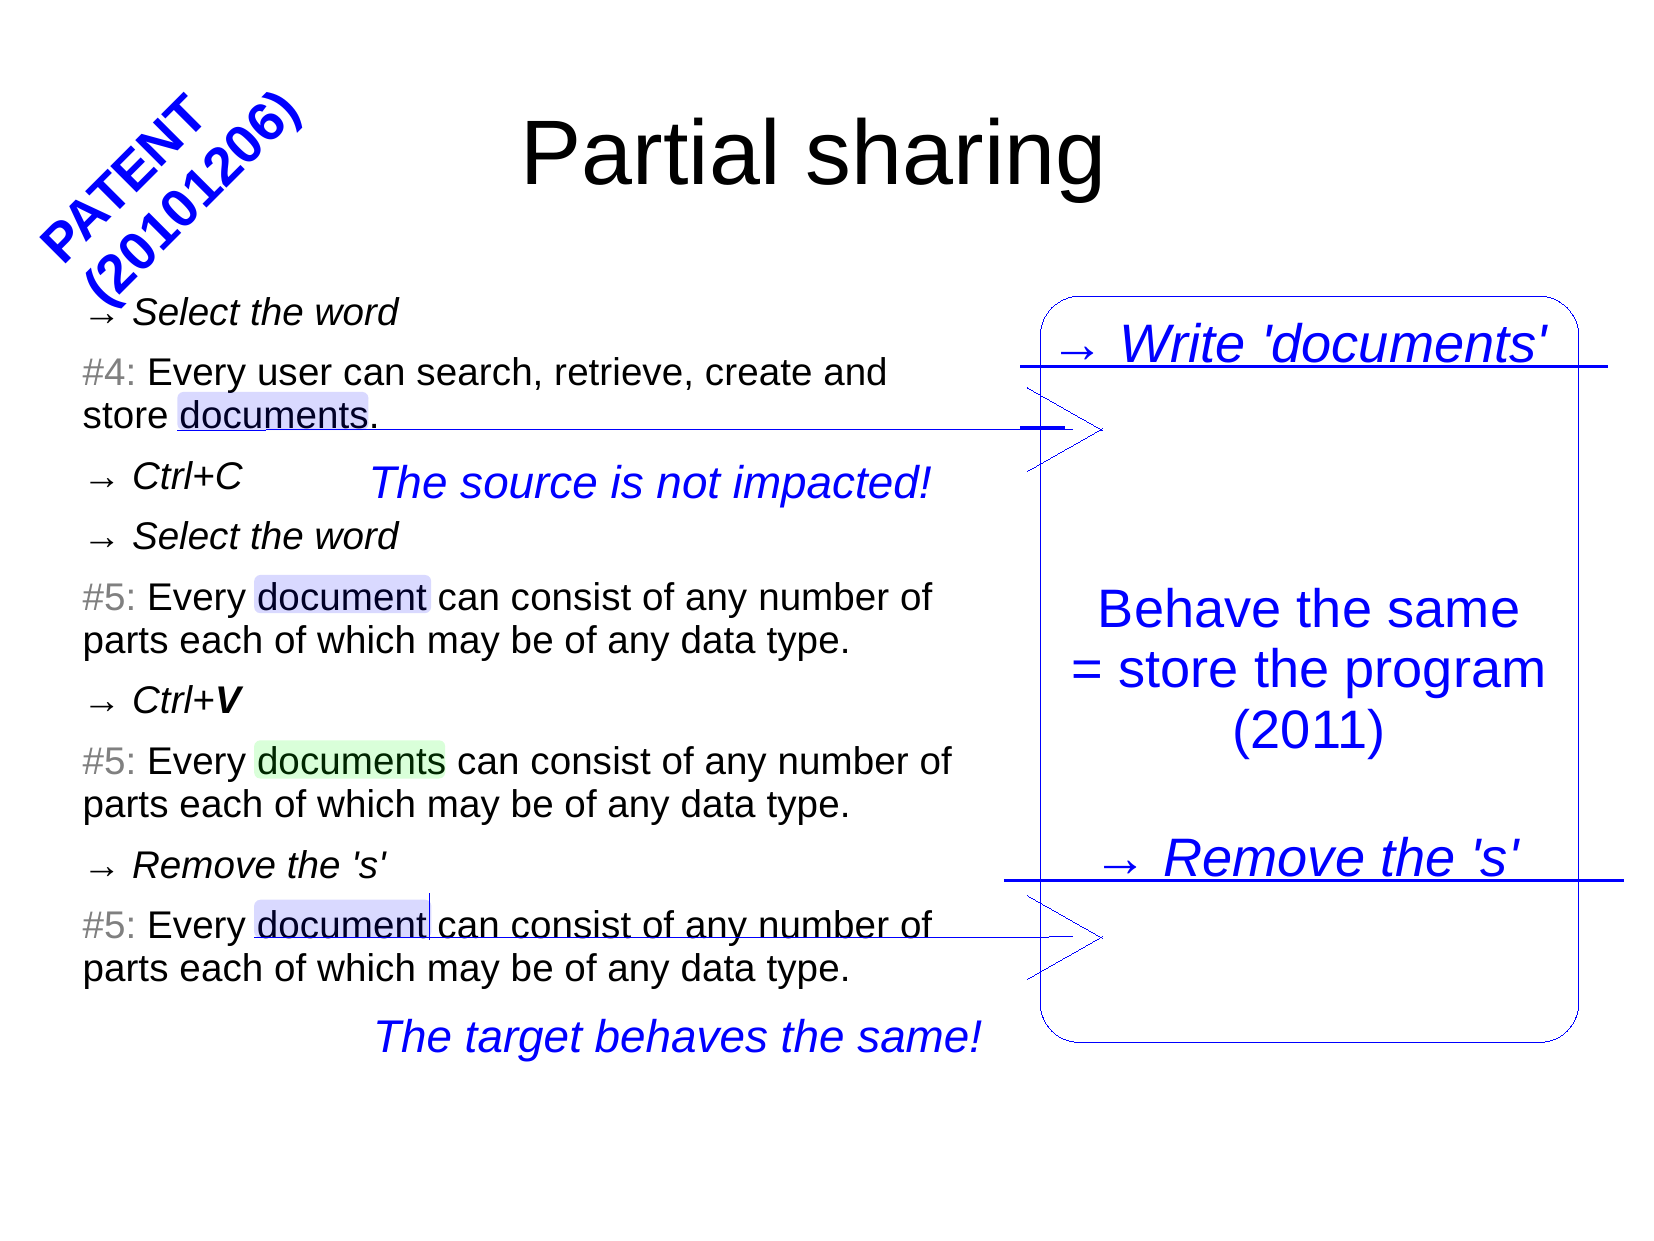

PATENT
(20101206)
# Partial sharing
→ Select the word
#4: Every user can search, retrieve, create and store documents.
→ Ctrl+C
→ Select the word
#5: Every document can consist of any number of parts each of which may be of any data type.
→ Ctrl+V
#5: Every documents can consist of any number of parts each of which may be of any data type.
→ Remove the 's'
#5: Every document can consist of any number of parts each of which may be of any data type.
Behave the same
= store the program
(2011)
 → Write 'documents'
The source is not impacted!
 → Remove the 's'
The target behaves the same!